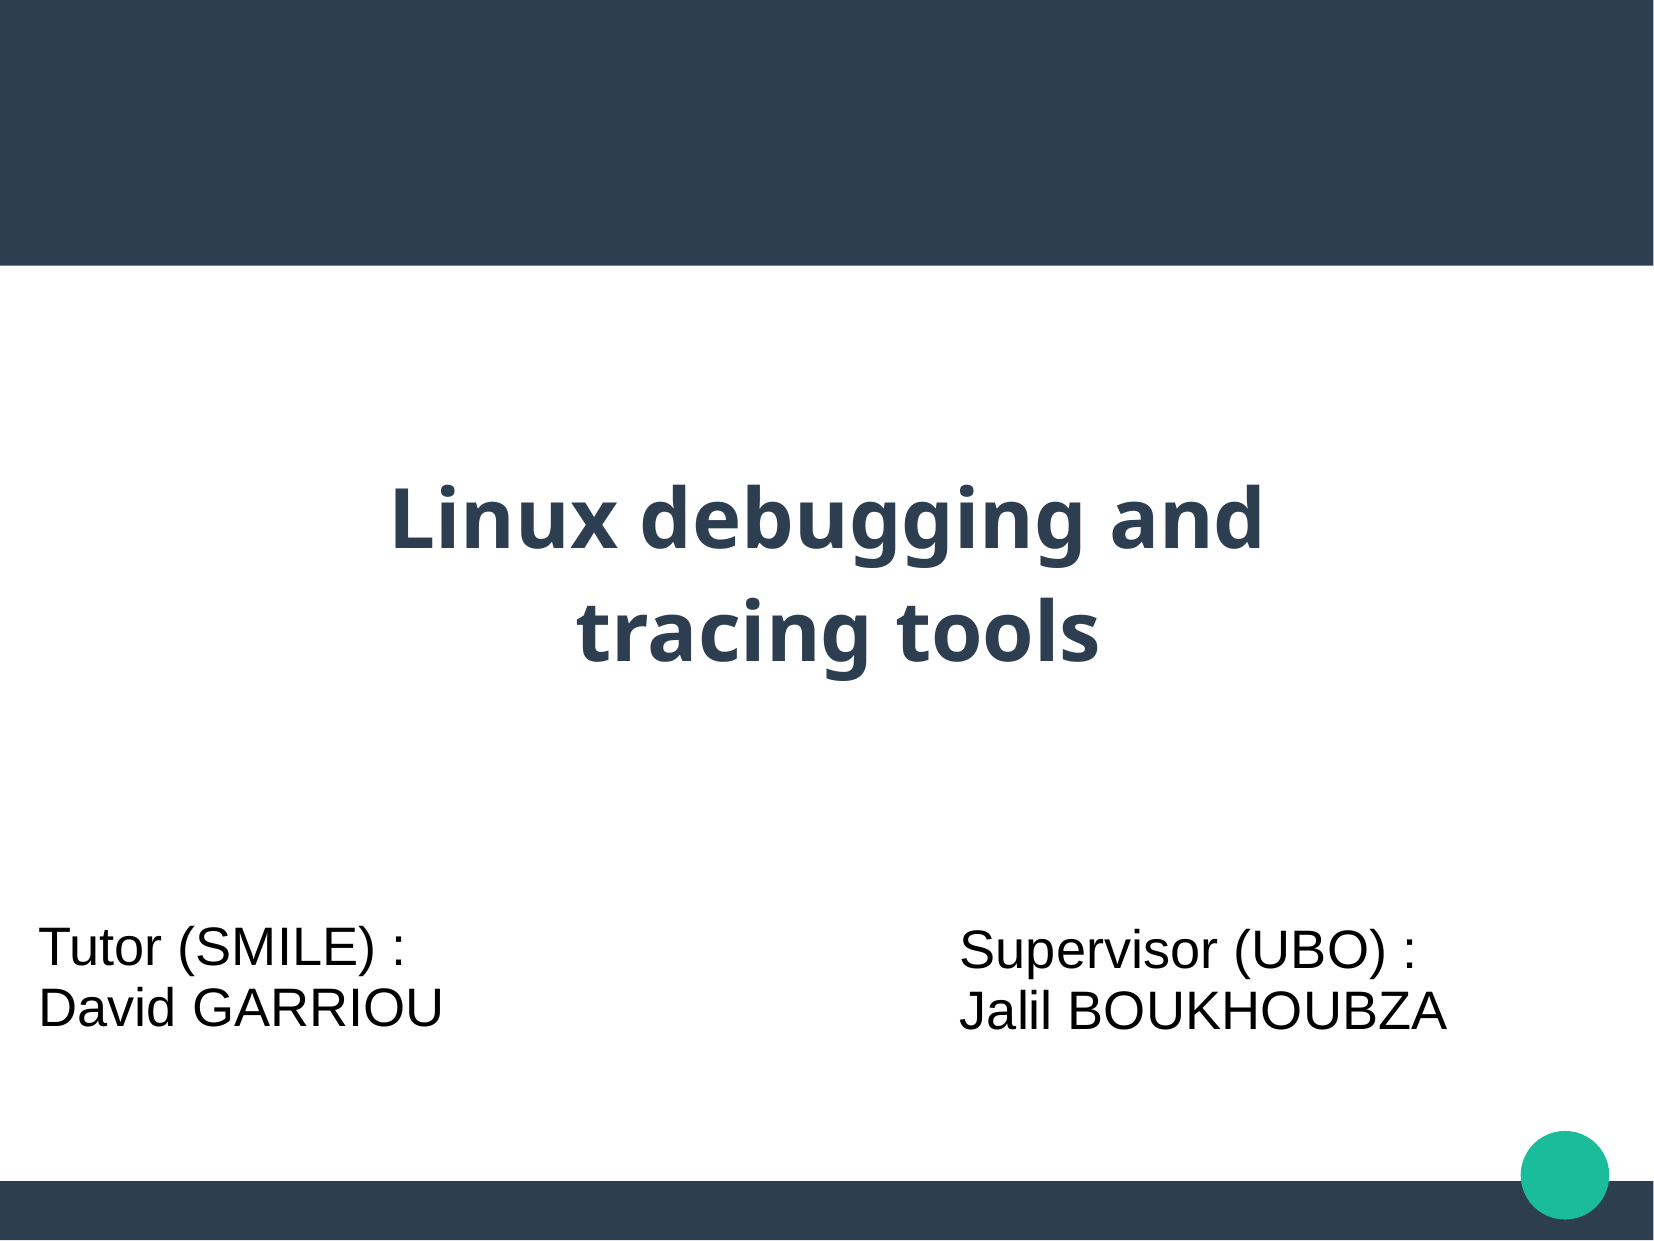

# Linux debugging and
tracing tools
Tutor (SMILE) :
David GARRIOU
Supervisor (UBO) :
Jalil BOUKHOUBZA